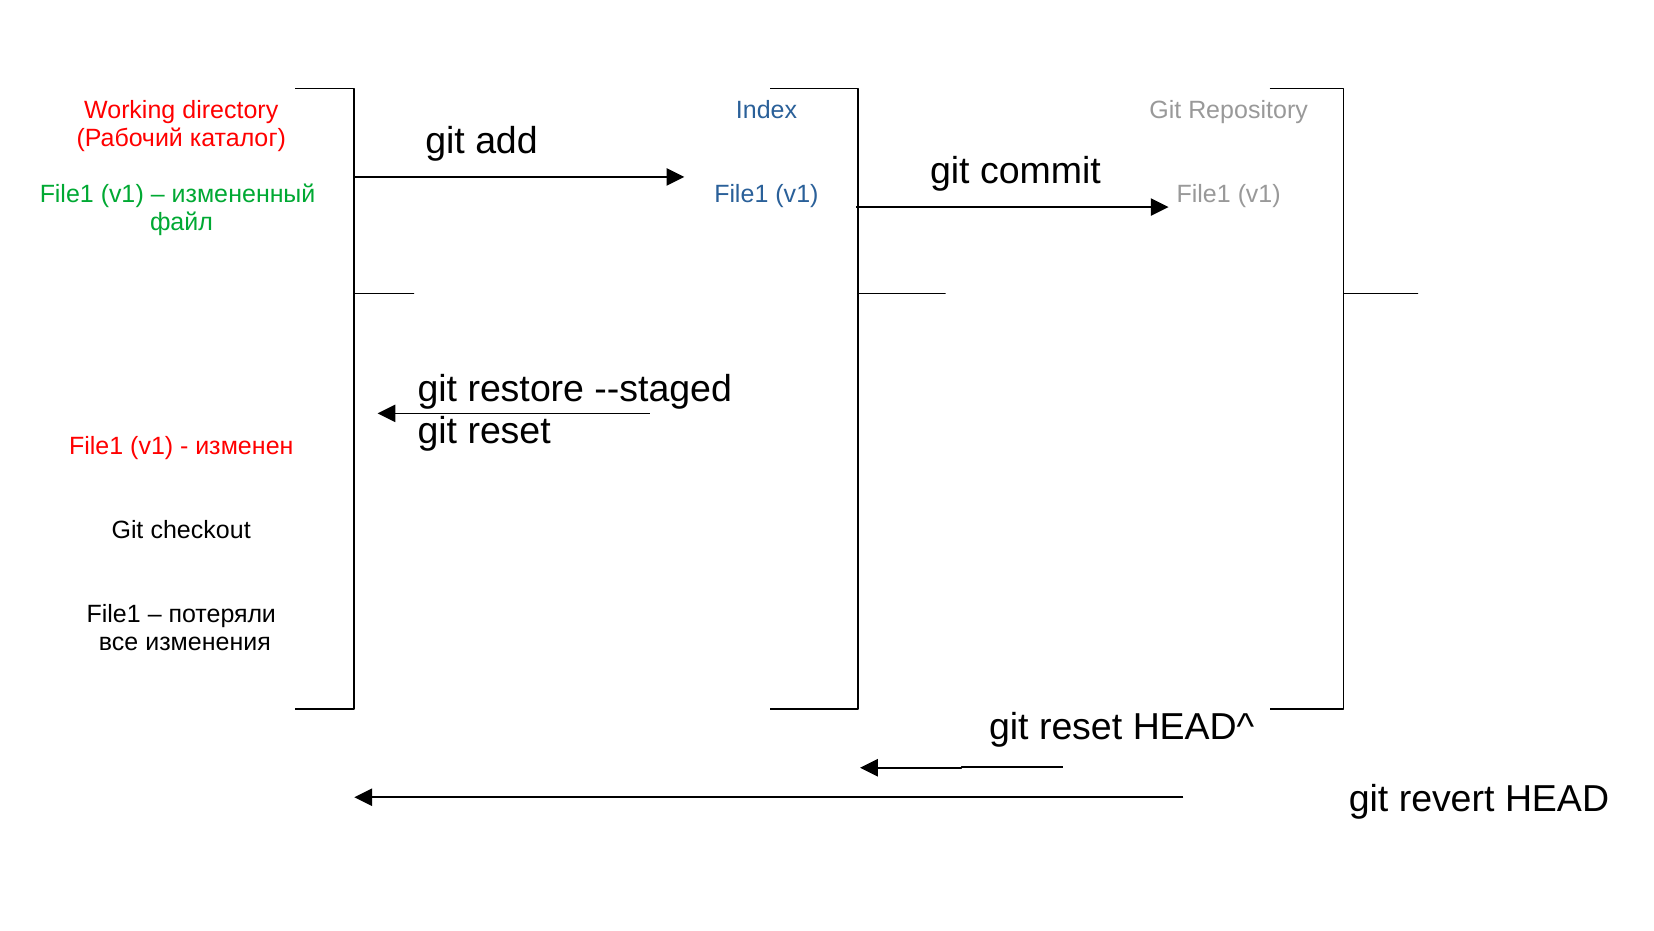

Working directory
(Рабочий каталог)
File1 (v1) – измененный
файл
File1 (v1) - изменен
Git checkout
File1 – потеряли
 все изменения
Index
File1 (v1)
Git Repository
File1 (v1)
git add
git commit
git restore --staged
git reset
git reset HEAD^
git revert HEAD